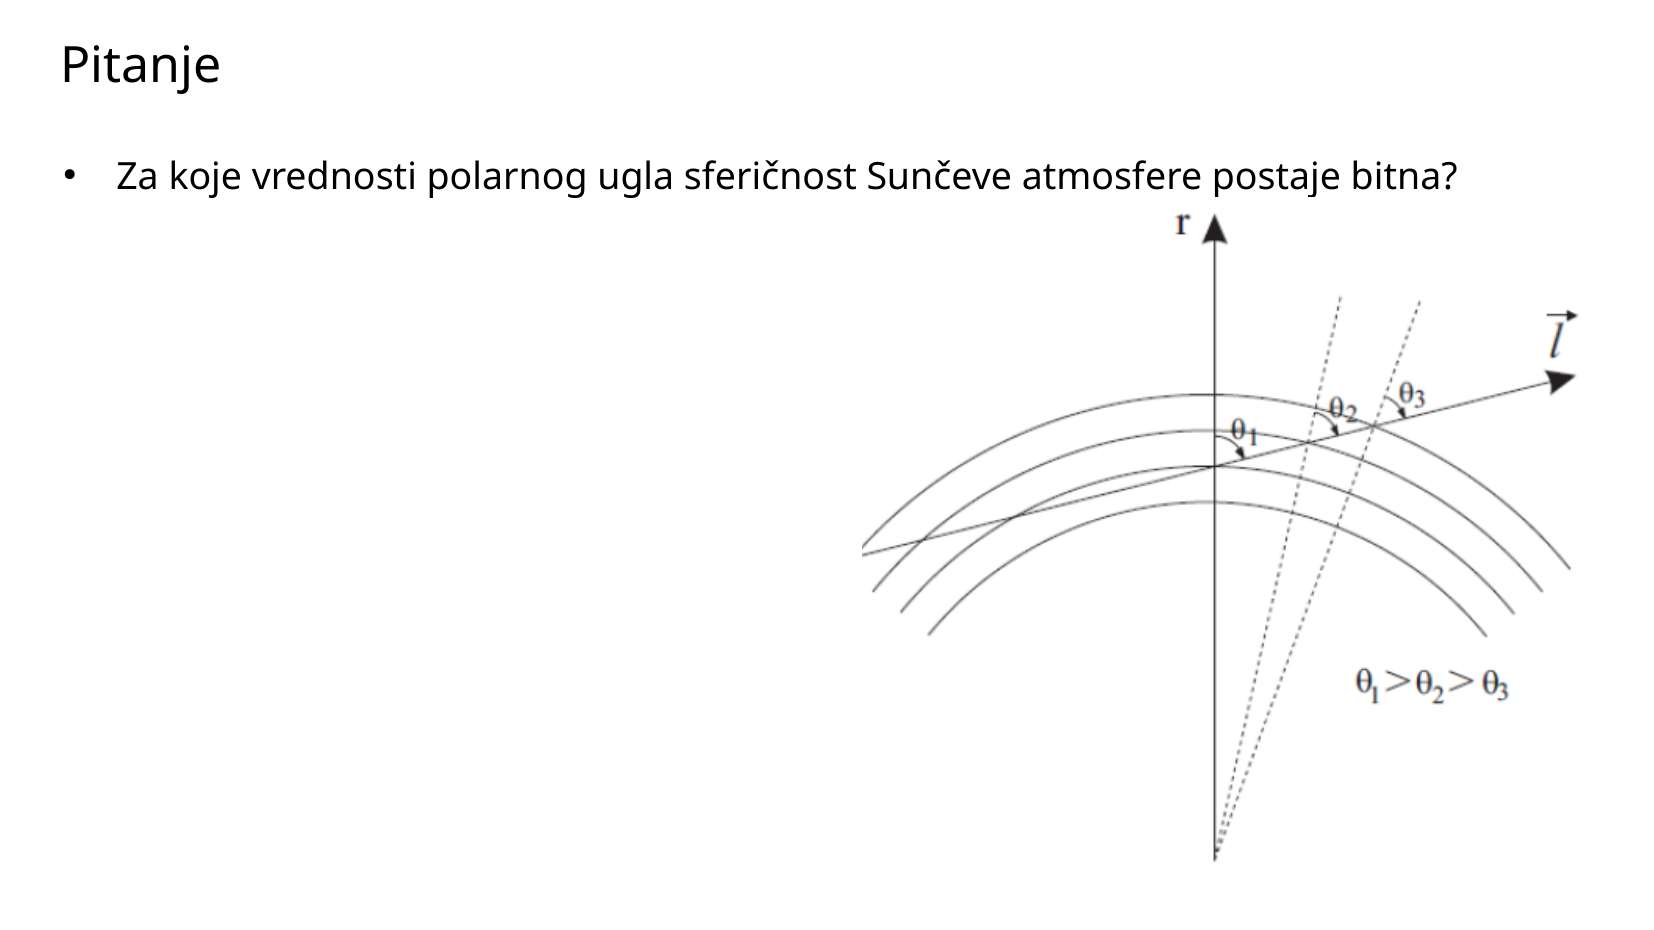

# Pitanje
Za koje vrednosti polarnog ugla sferičnost Sunčeve atmosfere postaje bitna?